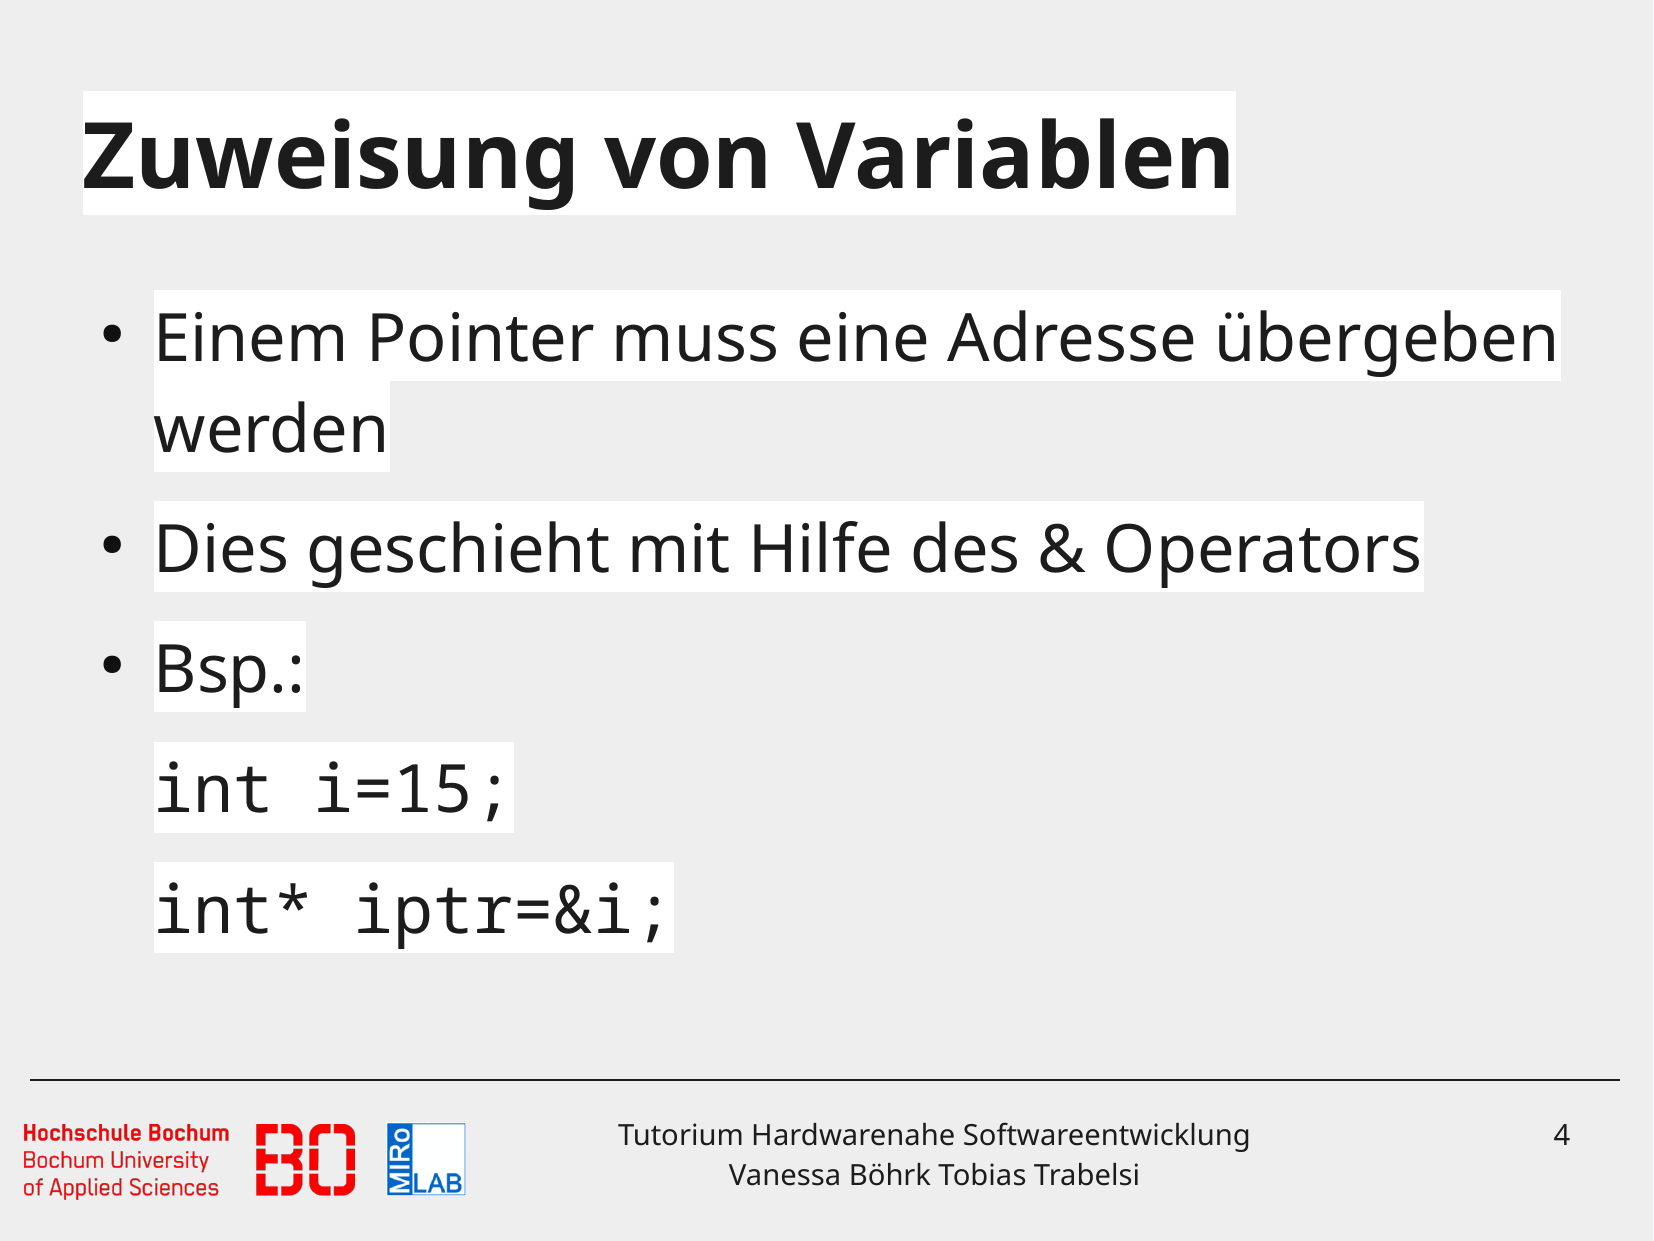

# Zuweisung von Variablen
Einem Pointer muss eine Adresse übergeben werden
Dies geschieht mit Hilfe des & Operators
Bsp.:
int i=15;
int* iptr=&i;
Vanessa Böhrk - Tutorium Hardwarenahe Softwareentwicklung
4